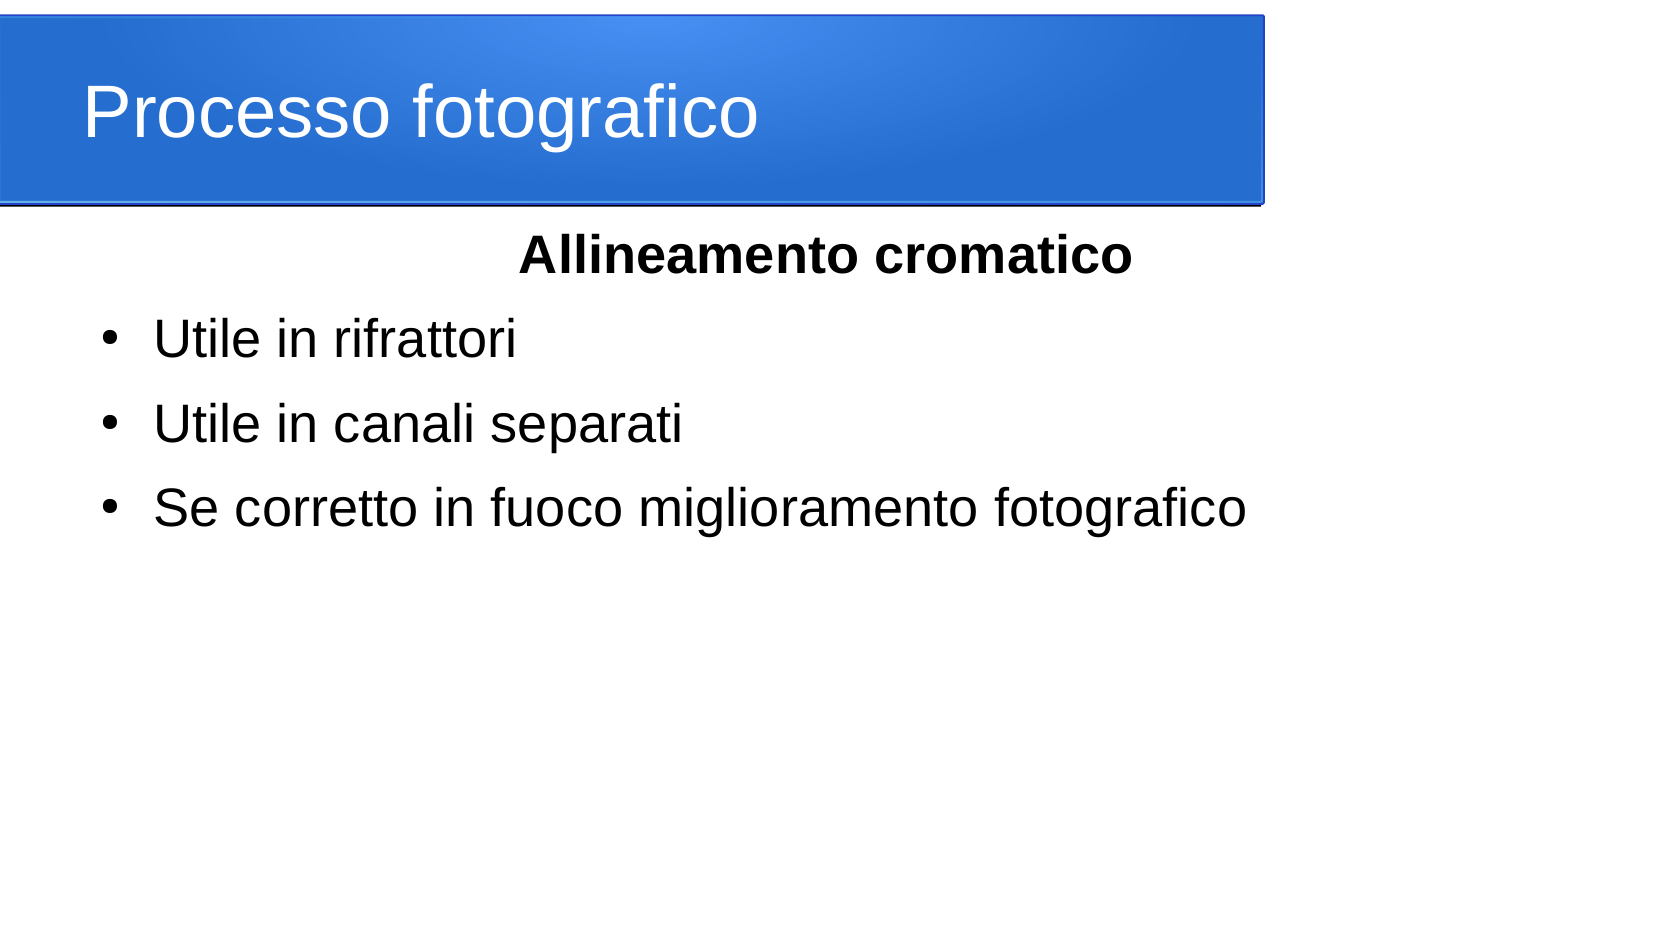

# Processo fotografico
Allineamento cromatico
Utile in rifrattori
Utile in canali separati
Se corretto in fuoco miglioramento fotografico